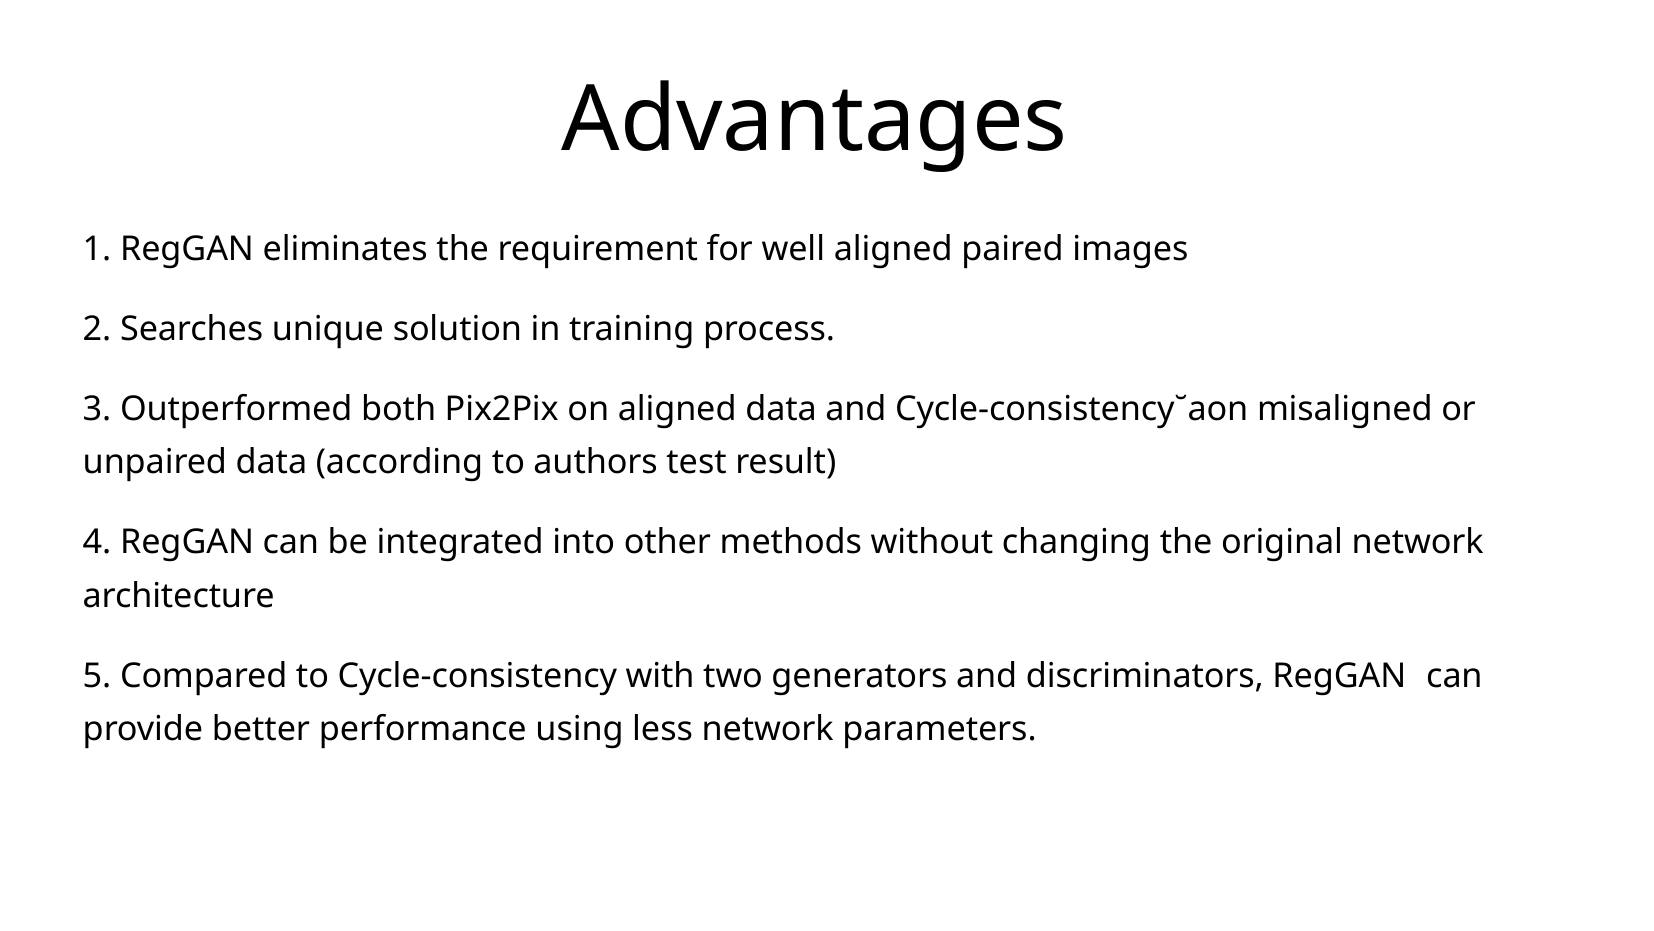

# Advantages
1. RegGAN eliminates the requirement for well aligned paired images
2. Searches unique solution in training process.
3. Outperformed both Pix2Pix on aligned data and Cycle-consistency˘aon misaligned or unpaired data (according to authors test result)
4. RegGAN can be integrated into other methods without changing the original network architecture
5. Compared to Cycle-consistency with two generators and discriminators, RegGAN 	can provide better performance using less network parameters.